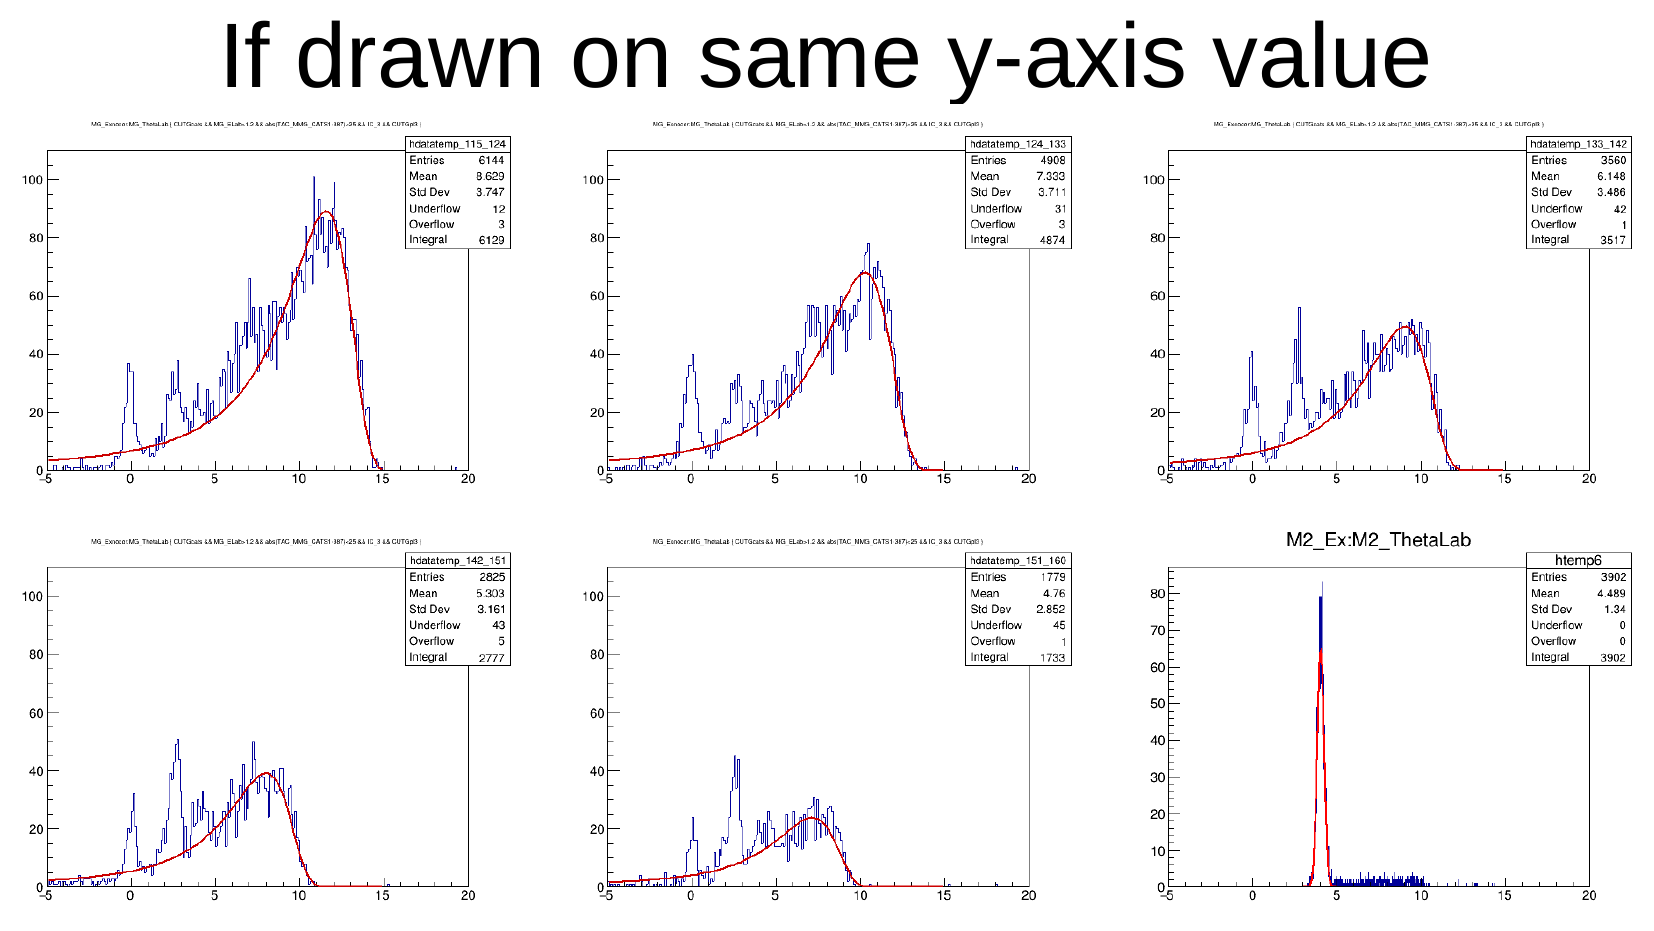

# If drawn on same y-axis value